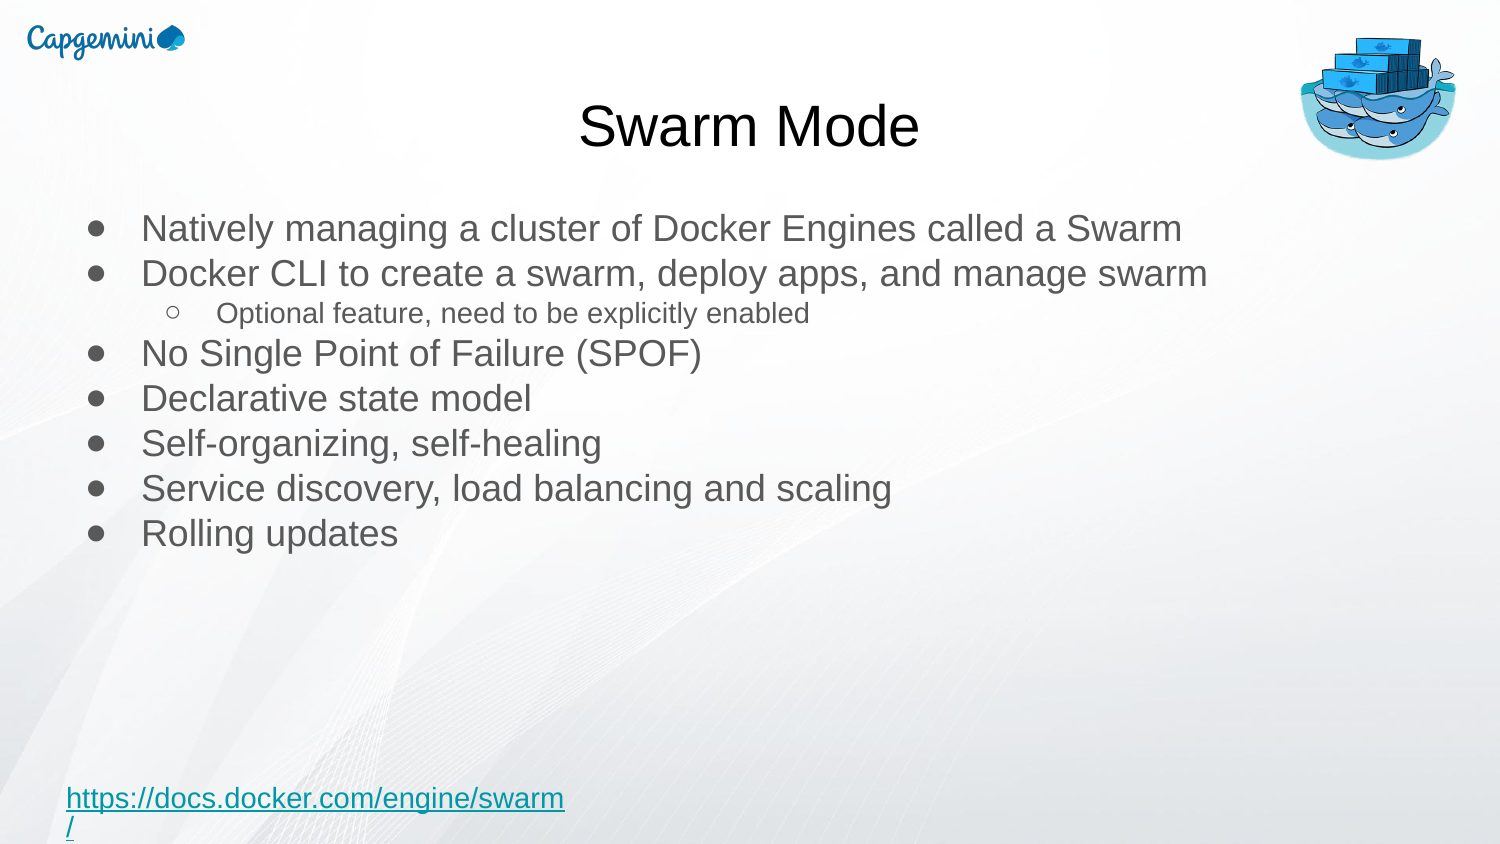

# Swarm Mode
Natively managing a cluster of Docker Engines called a Swarm
Docker CLI to create a swarm, deploy apps, and manage swarm
Optional feature, need to be explicitly enabled
No Single Point of Failure (SPOF)
Declarative state model
Self-organizing, self-healing
Service discovery, load balancing and scaling
Rolling updates
https://docs.docker.com/engine/swarm/